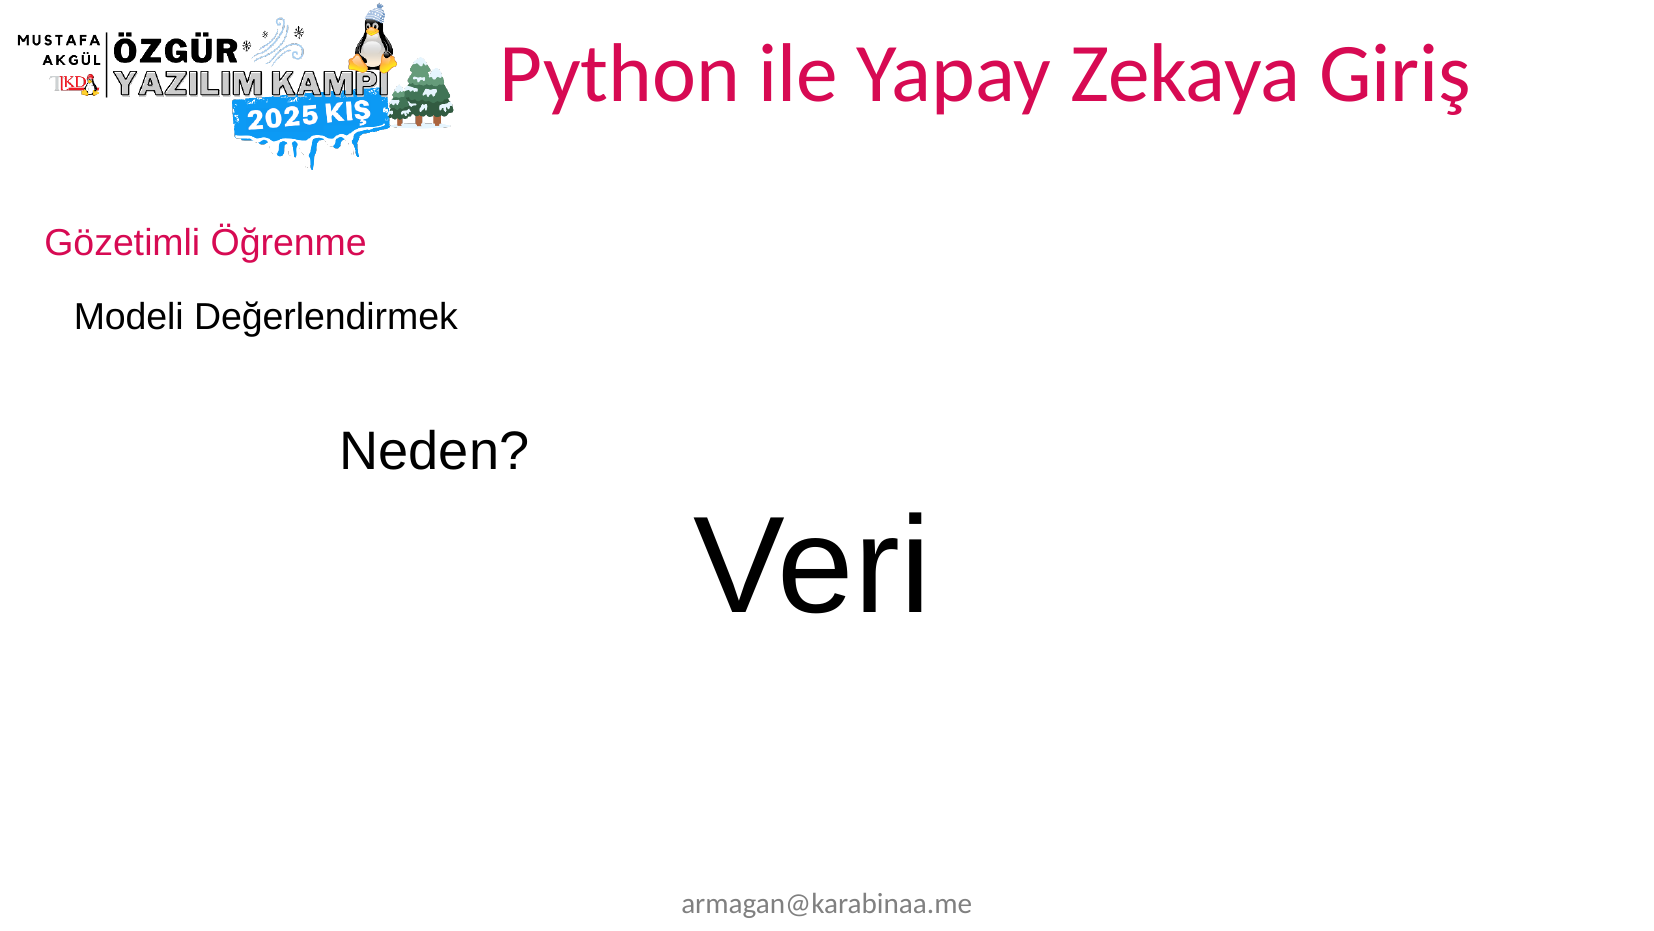

Python ile Yapay Zekaya Giriş
Gözetimli Öğrenme
Modeli Değerlendirmek
Neden?
Veri
armagan@karabinaa.me